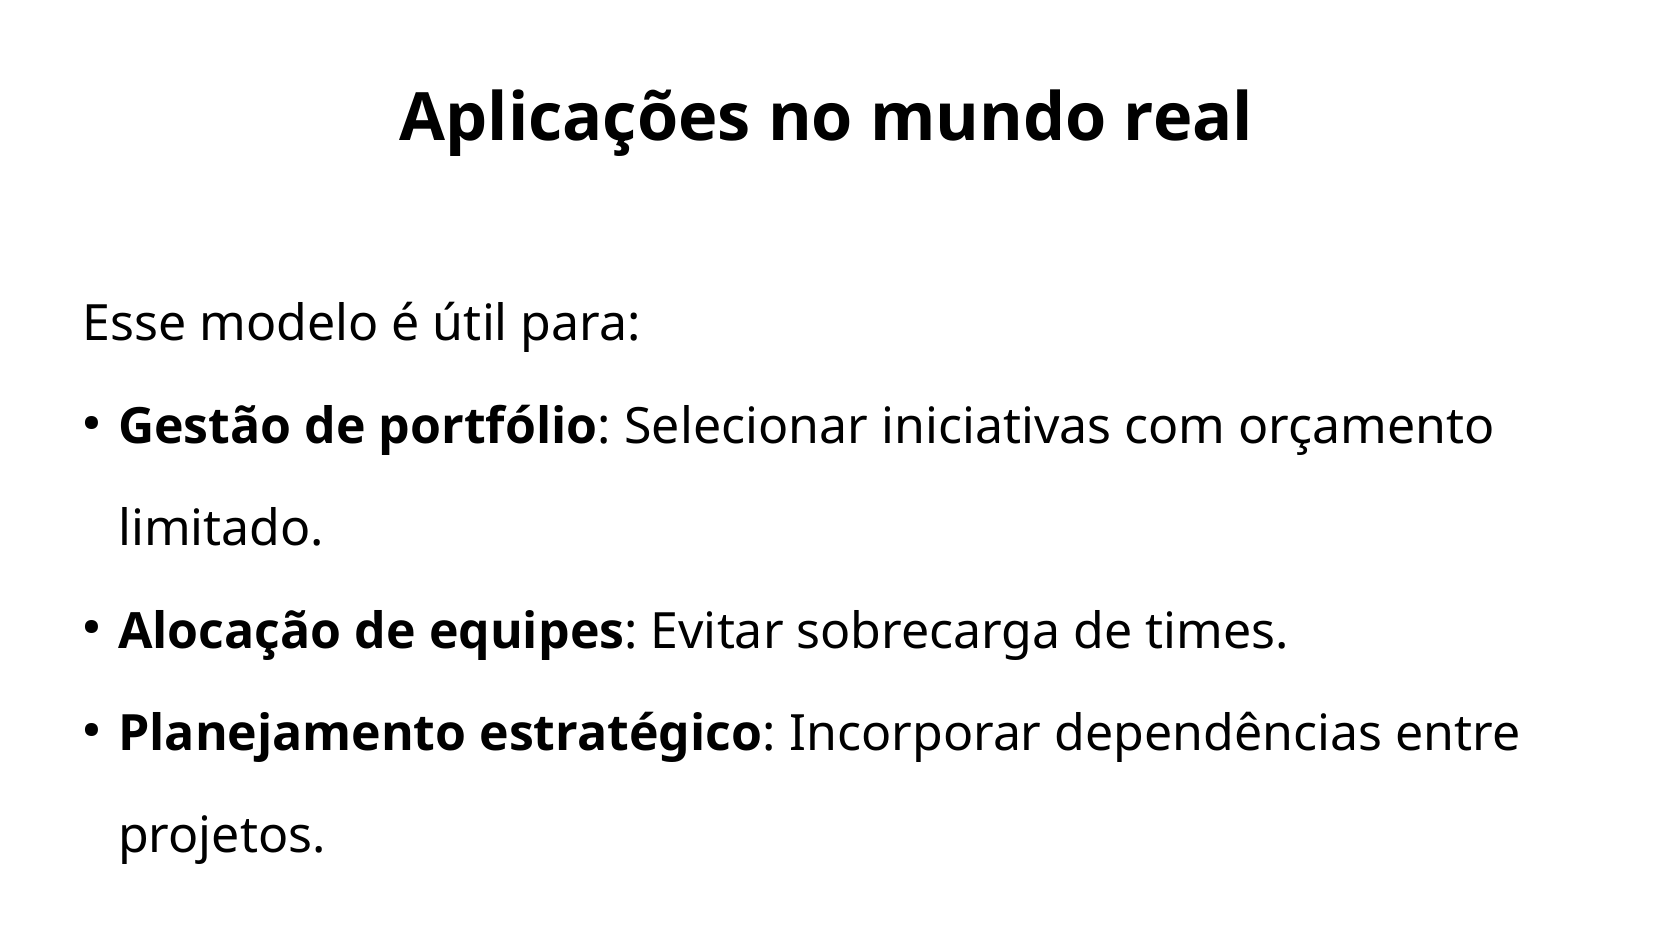

# Aplicações no mundo real
Esse modelo é útil para:
Gestão de portfólio: Selecionar iniciativas com orçamento limitado.
Alocação de equipes: Evitar sobrecarga de times.
Planejamento estratégico: Incorporar dependências entre projetos.